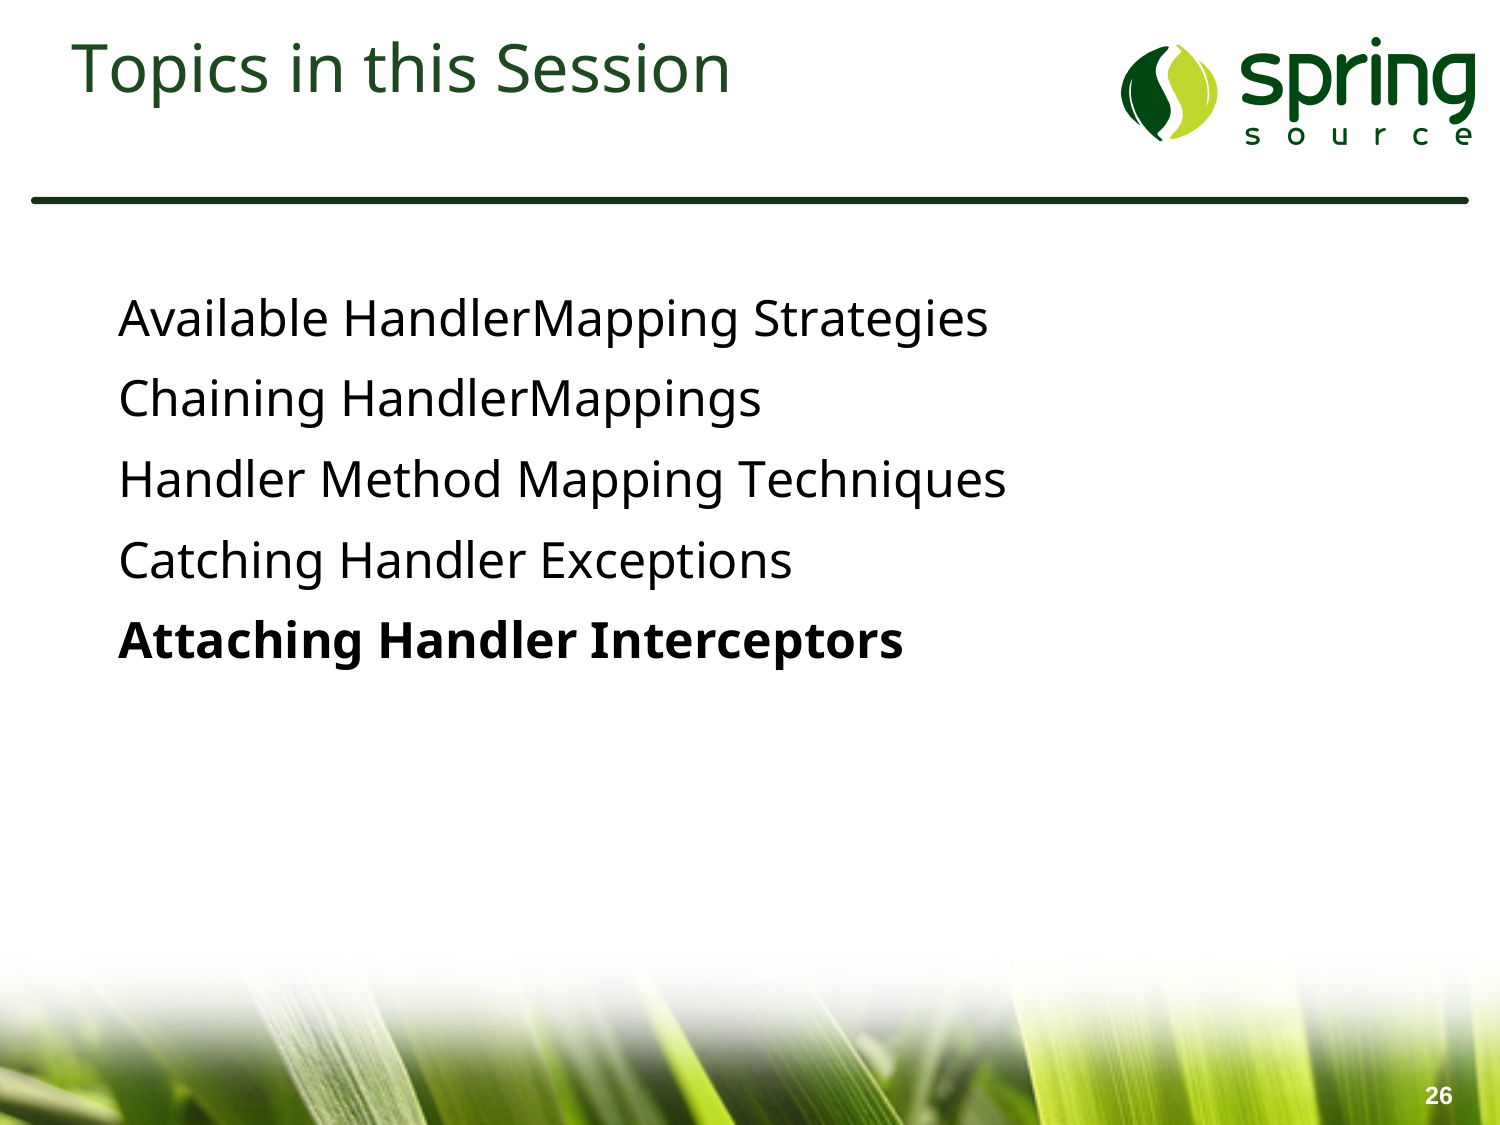

# Topics in this Session
Available HandlerMapping Strategies
Chaining HandlerMappings
Handler Method Mapping Techniques
Catching Handler Exceptions
Attaching Handler Interceptors